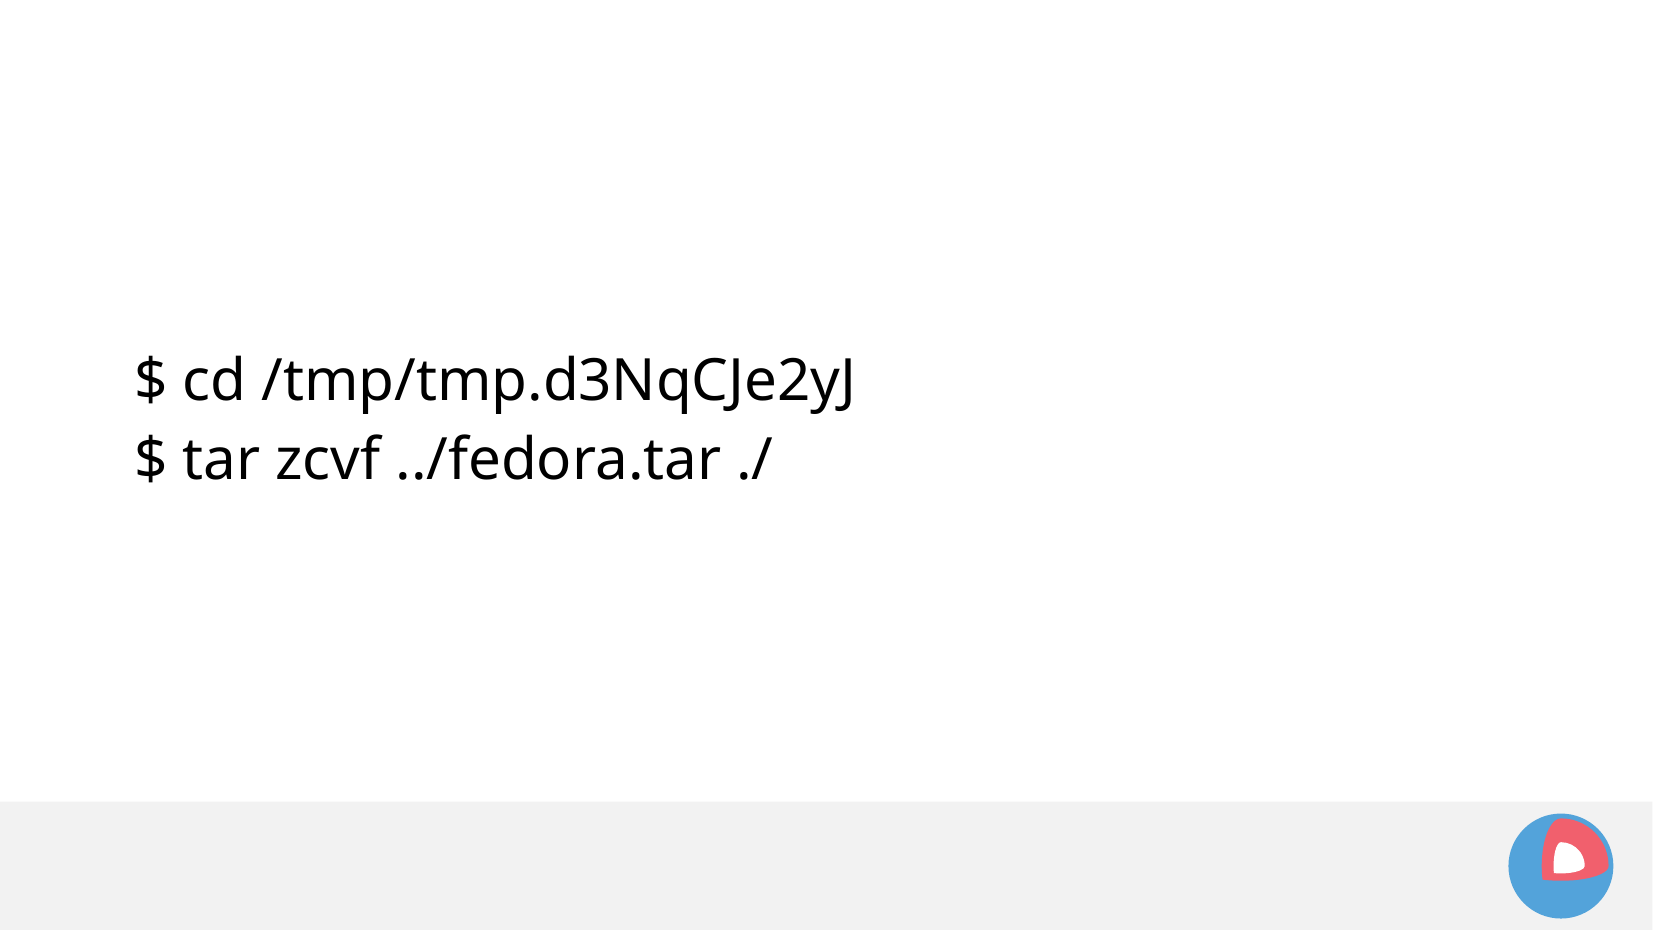

$ cd /tmp/tmp.d3NqCJe2yJ
$ tar zcvf ../fedora.tar ./